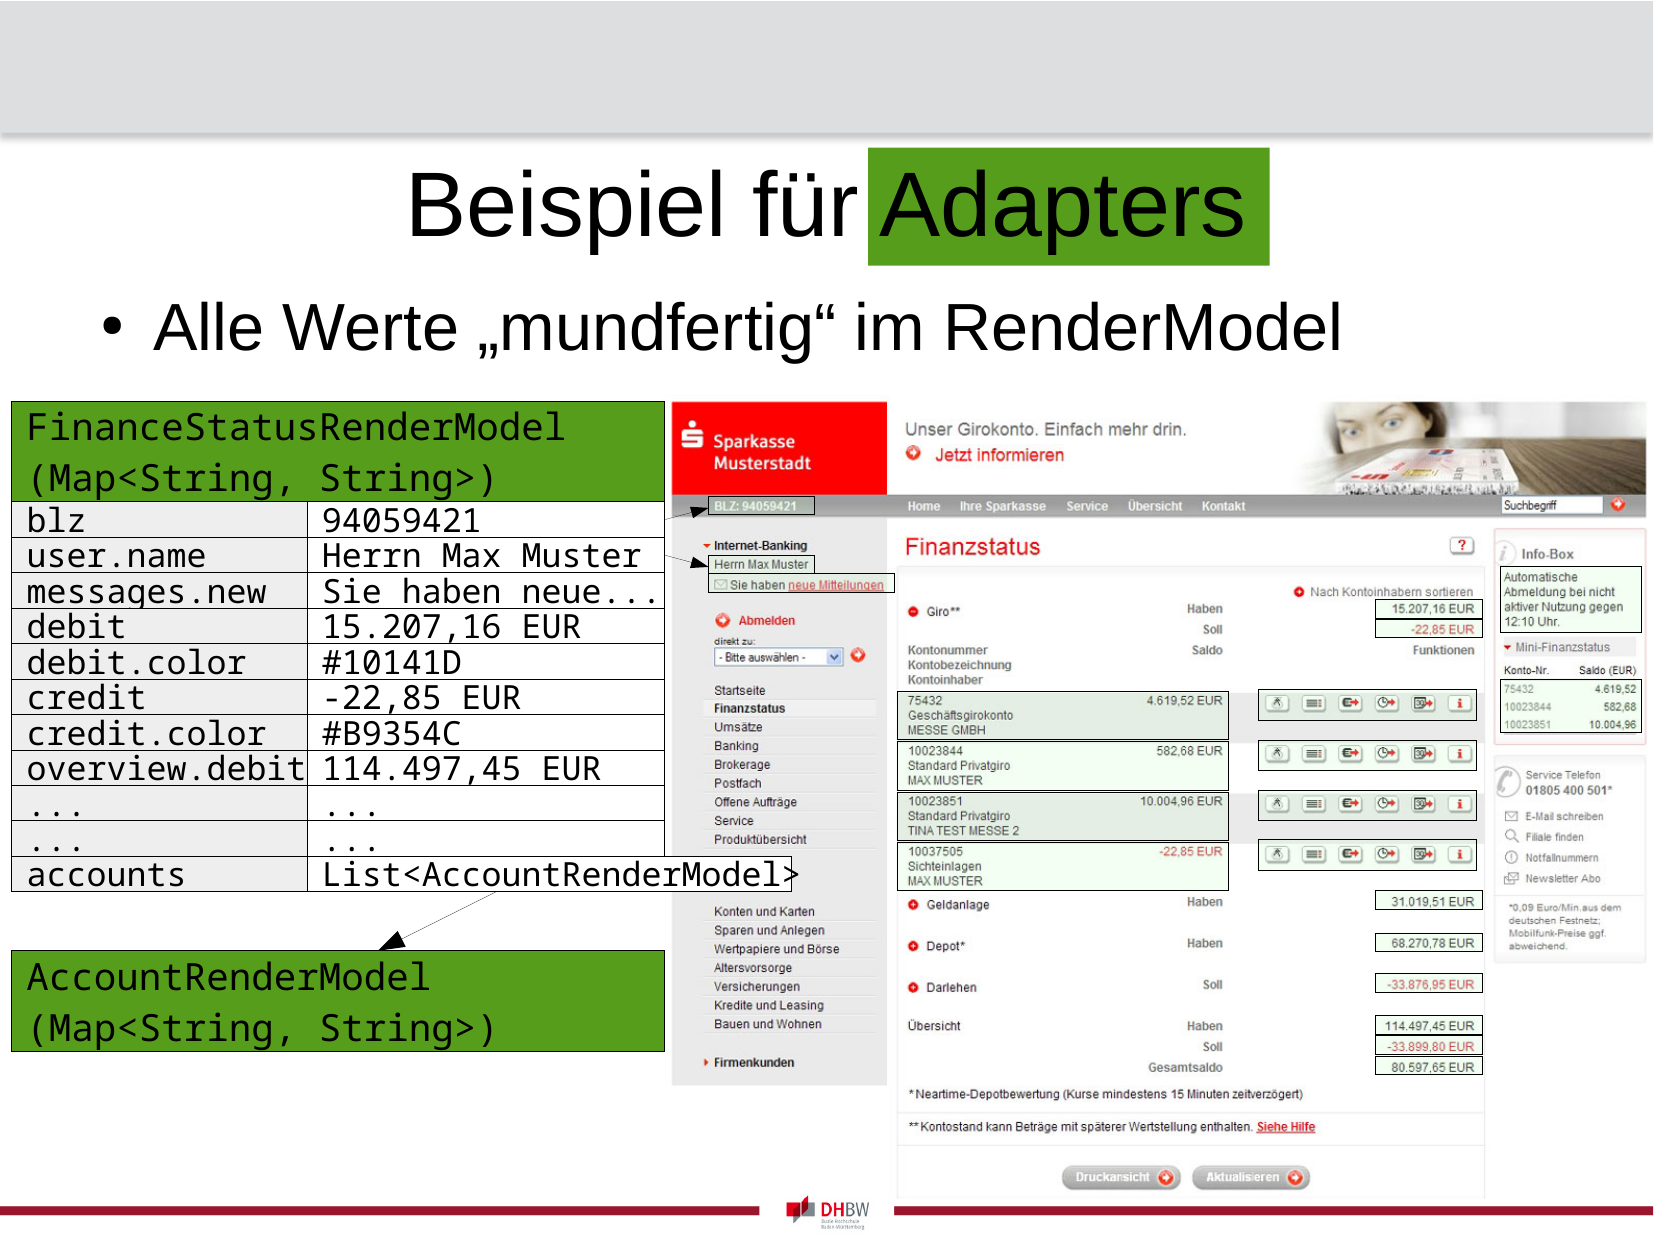

# Beispiel für Adapters
Alle Werte „mundfertig“ im RenderModel
FinanceStatusRenderModel
(Map<String, String>)
blz
94059421
user.name
Herrn Max Muster
messages.new
Sie haben neue...
debit
15.207,16 EUR
debit.color
#10141D
credit
-22,85 EUR
credit.color
#B9354C
overview.debit
114.497,45 EUR
...
...
...
...
accounts
List<AccountRenderModel>
AccountRenderModel
(Map<String, String>)